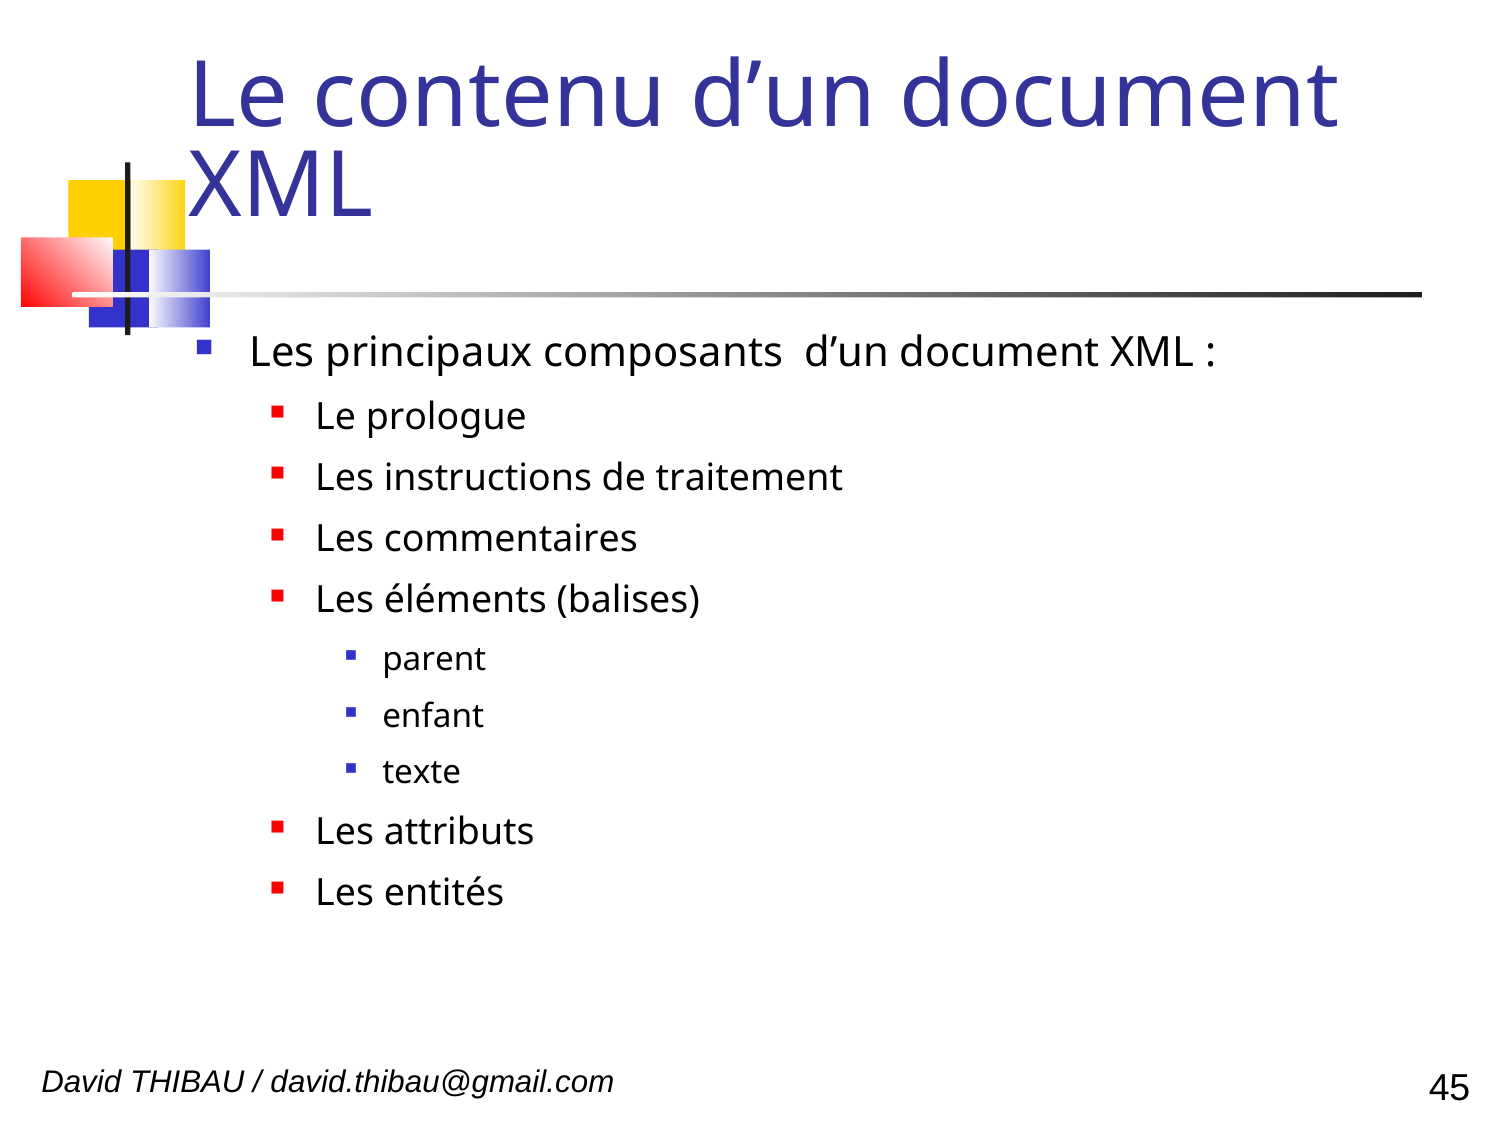

# Le contenu d’un document XML
Les principaux composants  d’un document XML :
Le prologue
Les instructions de traitement
Les commentaires
Les éléments (balises)
parent
enfant
texte
Les attributs
Les entités